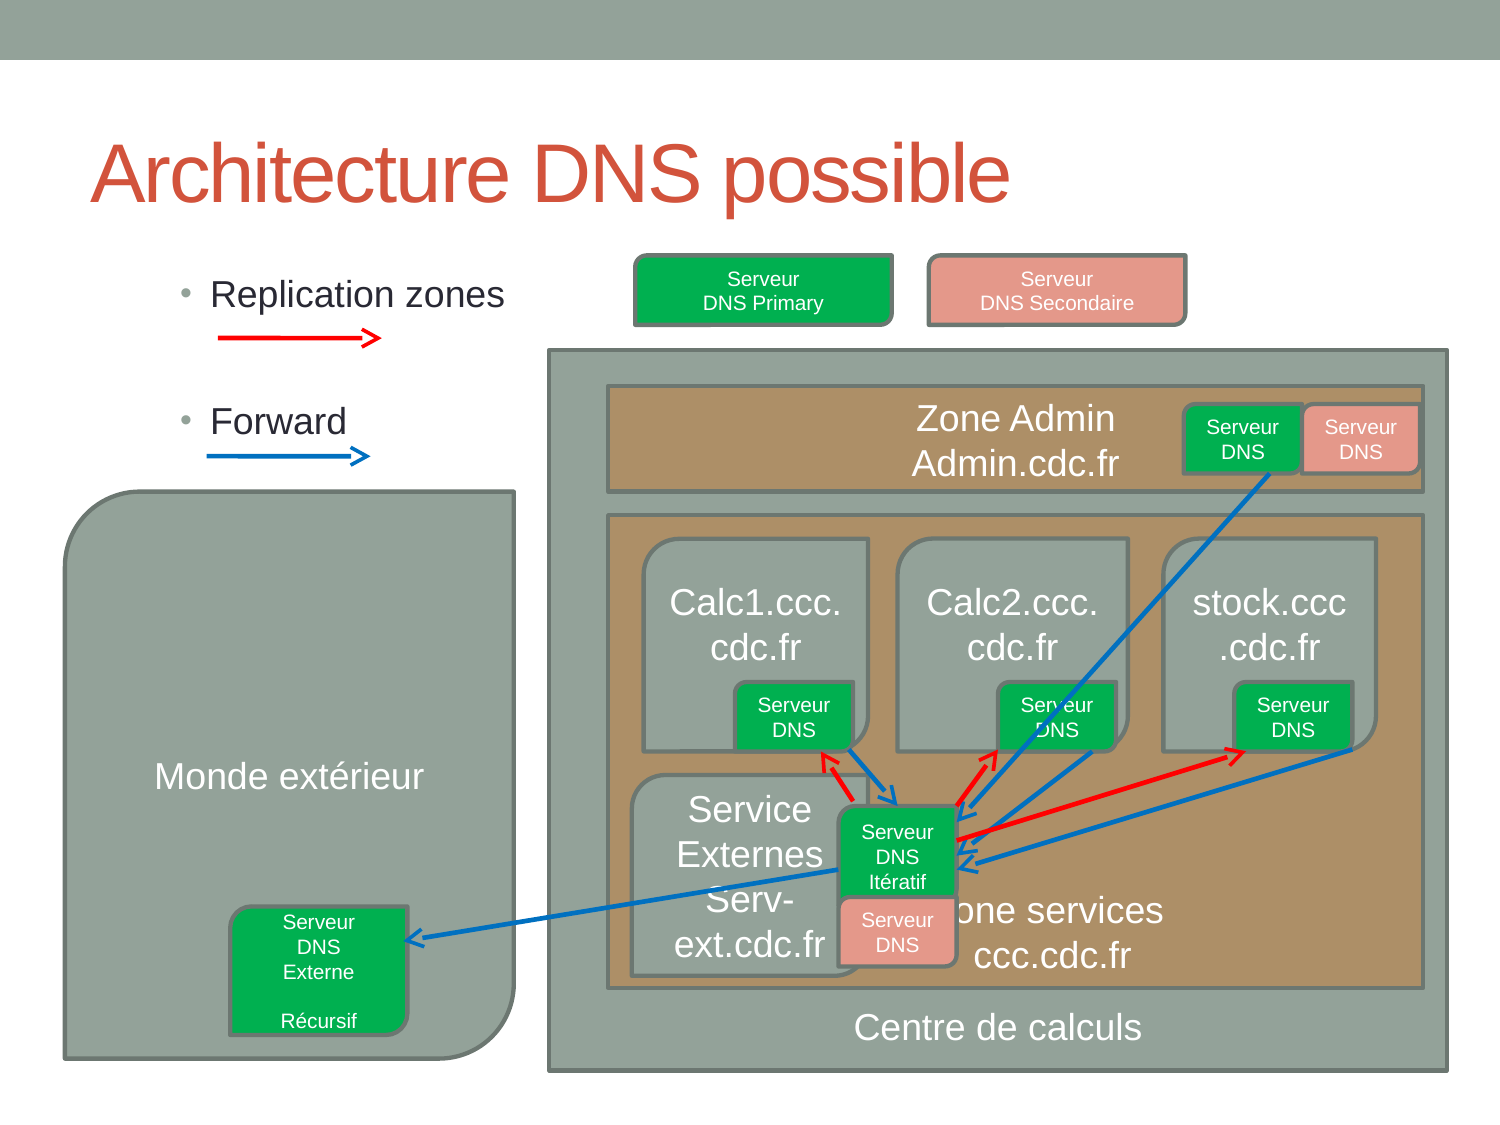

# Architecture DNS possible
Serveur
DNS Primary
Serveur
DNS Secondaire
Replication zones
Forward
Centre de calculs
Zone Admin
Admin.cdc.fr
Serveur
DNS
Serveur
DNS
Monde extérieur
	Zone services
	ccc.cdc.fr
Calc2.ccc.cdc.fr
stock.ccc.cdc.fr
Calc1.ccc.cdc.fr
Serveur
DNS
Serveur
DNS
Serveur
DNS
Service Externes
Serv-ext.cdc.fr
Serveur
DNS
Itératif
Serveur
DNS
Serveur
DNS
Externe
Récursif